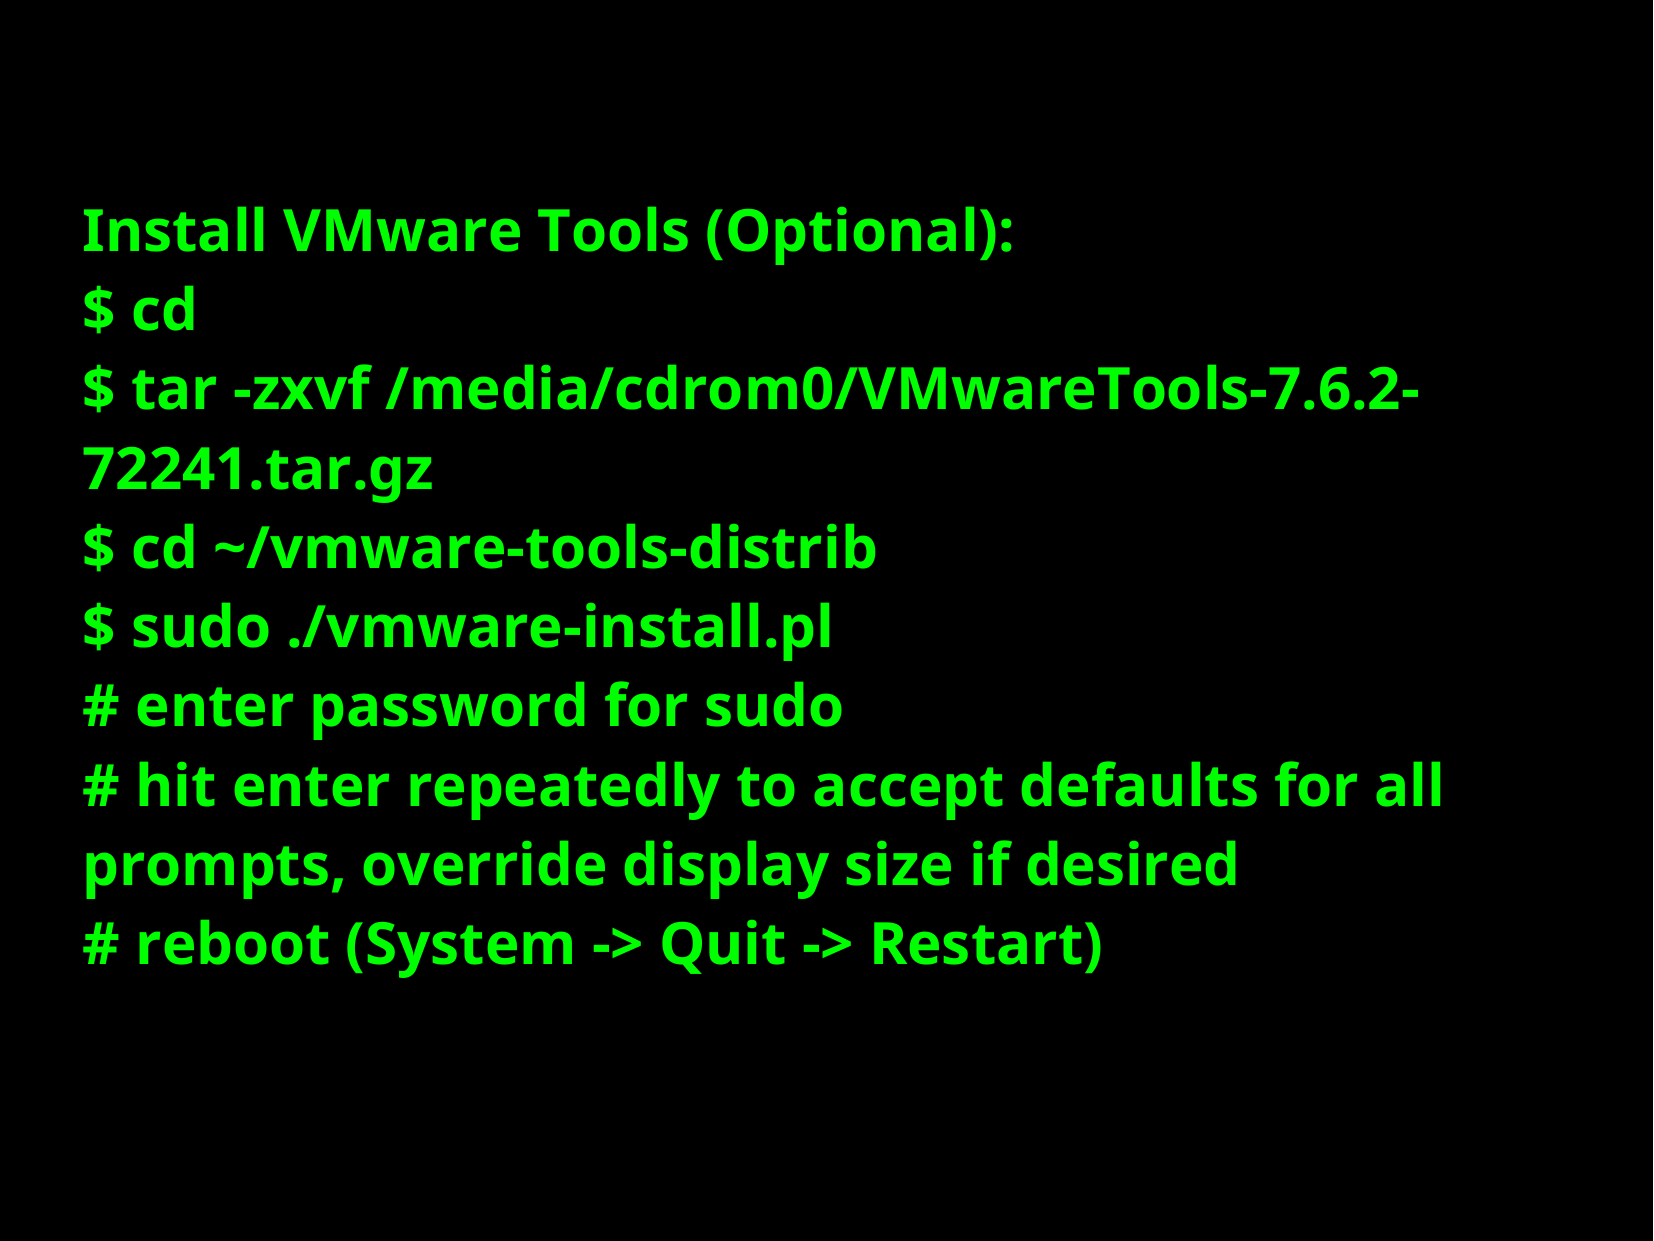

# Install VMware Tools (Optional): $ cd $ tar -zxvf /media/cdrom0/VMwareTools-7.6.2-72241.tar.gz $ cd ~/vmware-tools-distrib $ sudo ./vmware-install.pl # enter password for sudo # hit enter repeatedly to accept defaults for all prompts, override display size if desired # reboot (System -> Quit -> Restart)